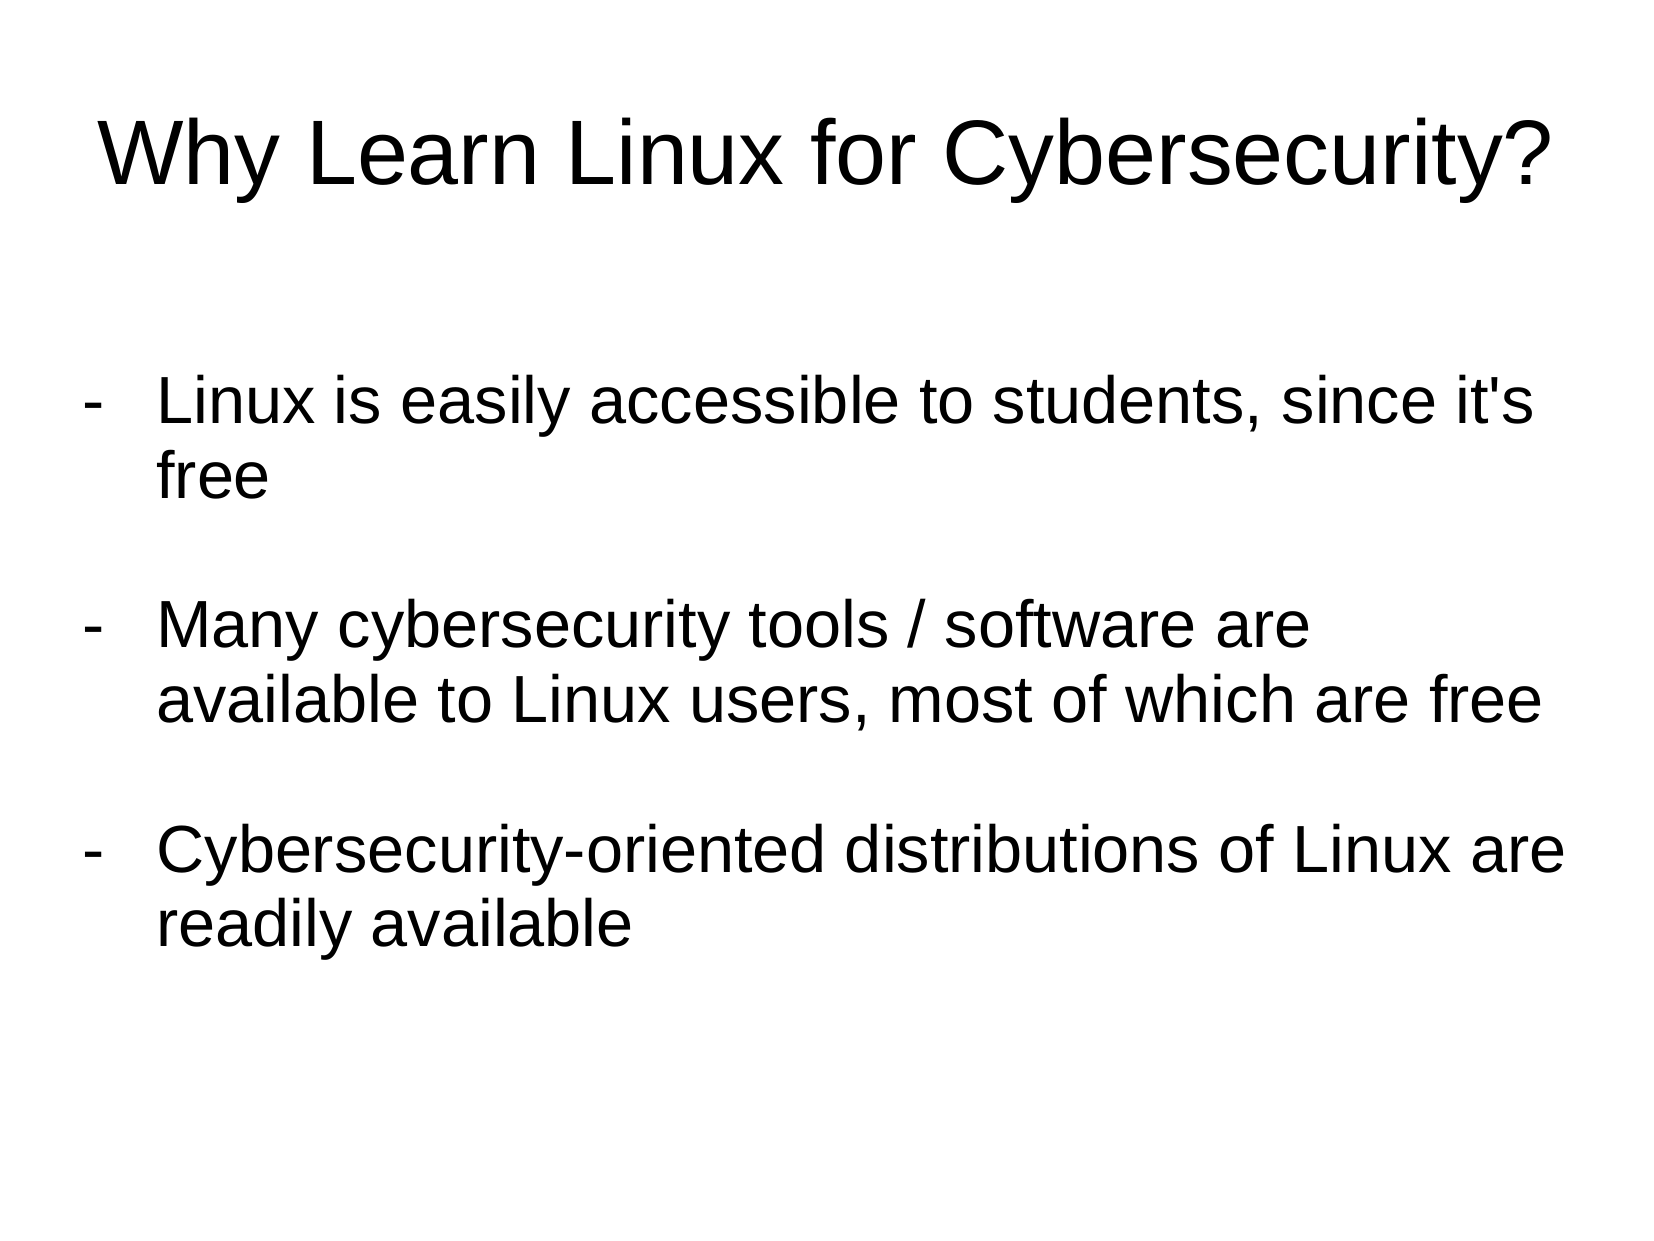

# Why Learn Linux for Cybersecurity?
-	Linux is easily accessible to students, since it's 		free
-	Many cybersecurity tools / software are 					available to Linux users, most of which are free
-	Cybersecurity-oriented distributions of Linux are 	readily available